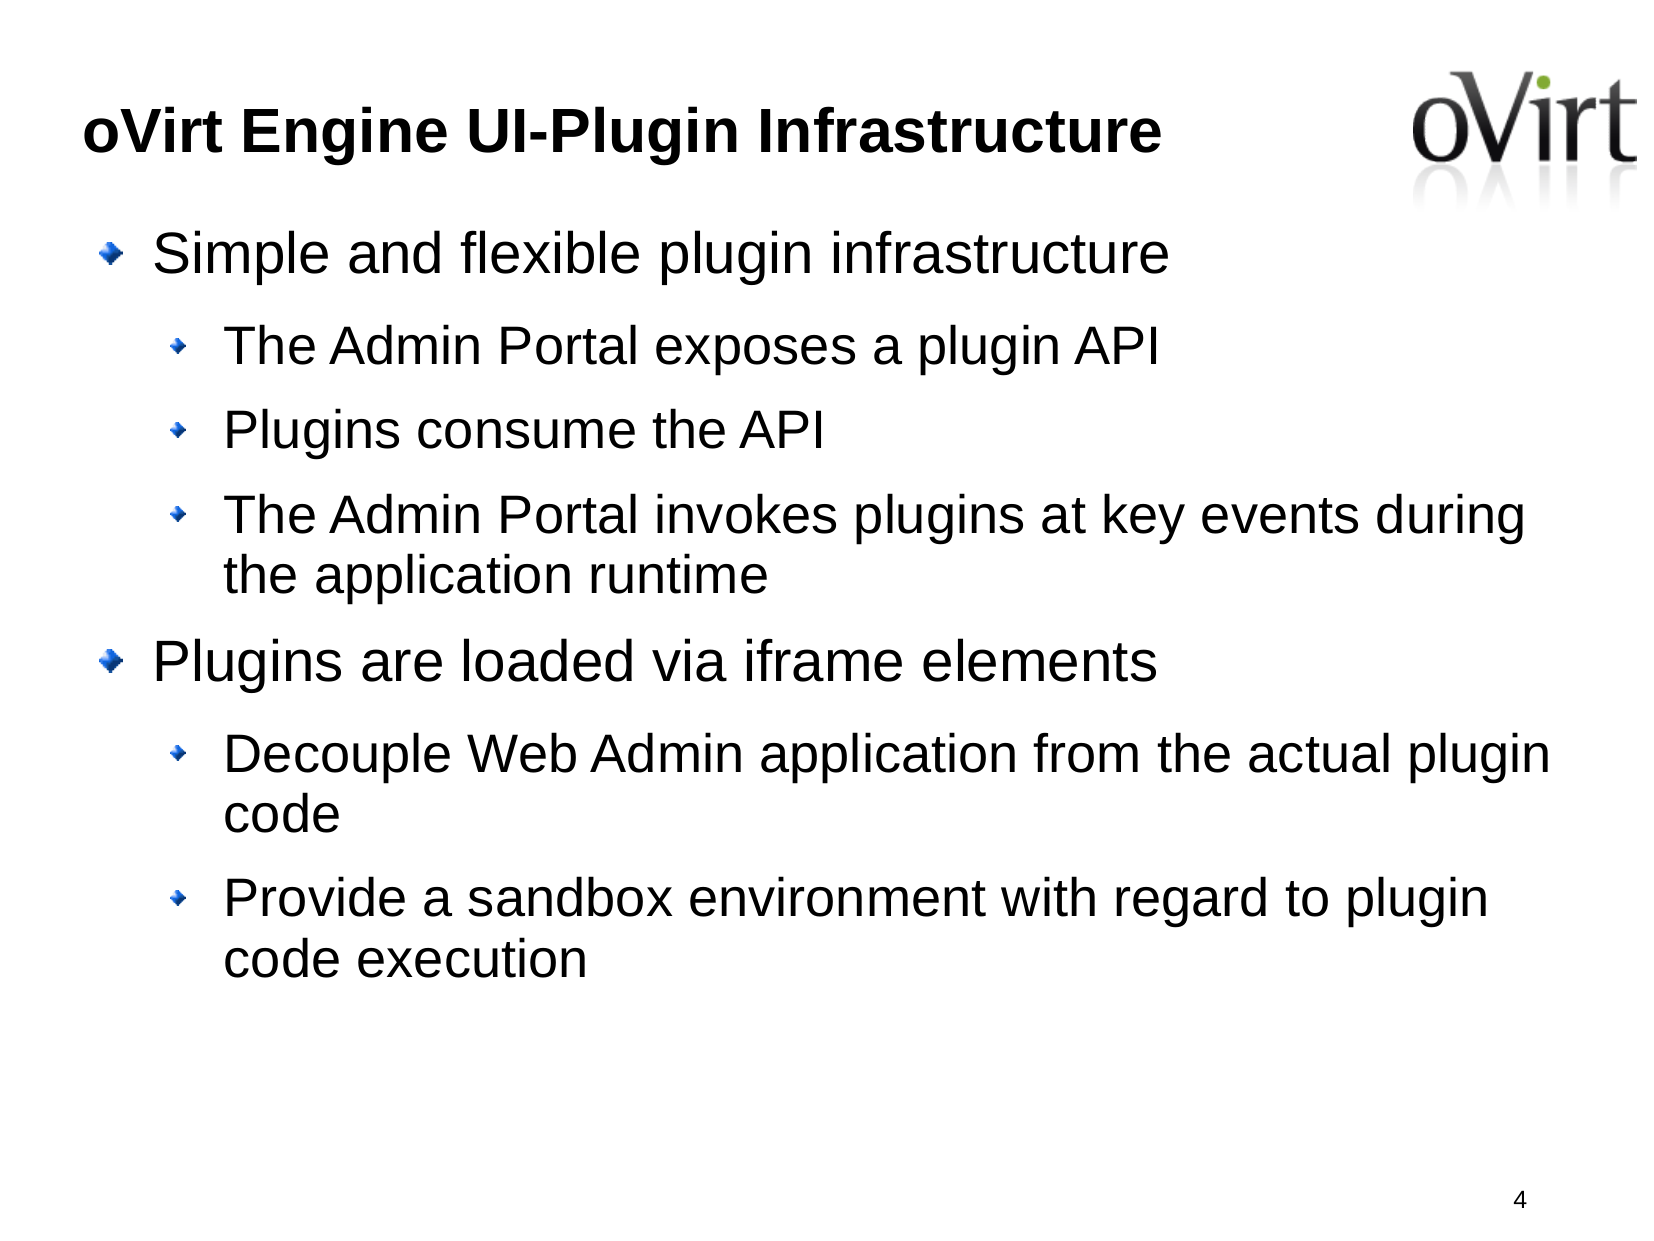

# oVirt Engine UI-Plugin Infrastructure
Simple and flexible plugin infrastructure
The Admin Portal exposes a plugin API
Plugins consume the API
The Admin Portal invokes plugins at key events during the application runtime
Plugins are loaded via iframe elements
Decouple Web Admin application from the actual plugin code
Provide a sandbox environment with regard to plugin code execution